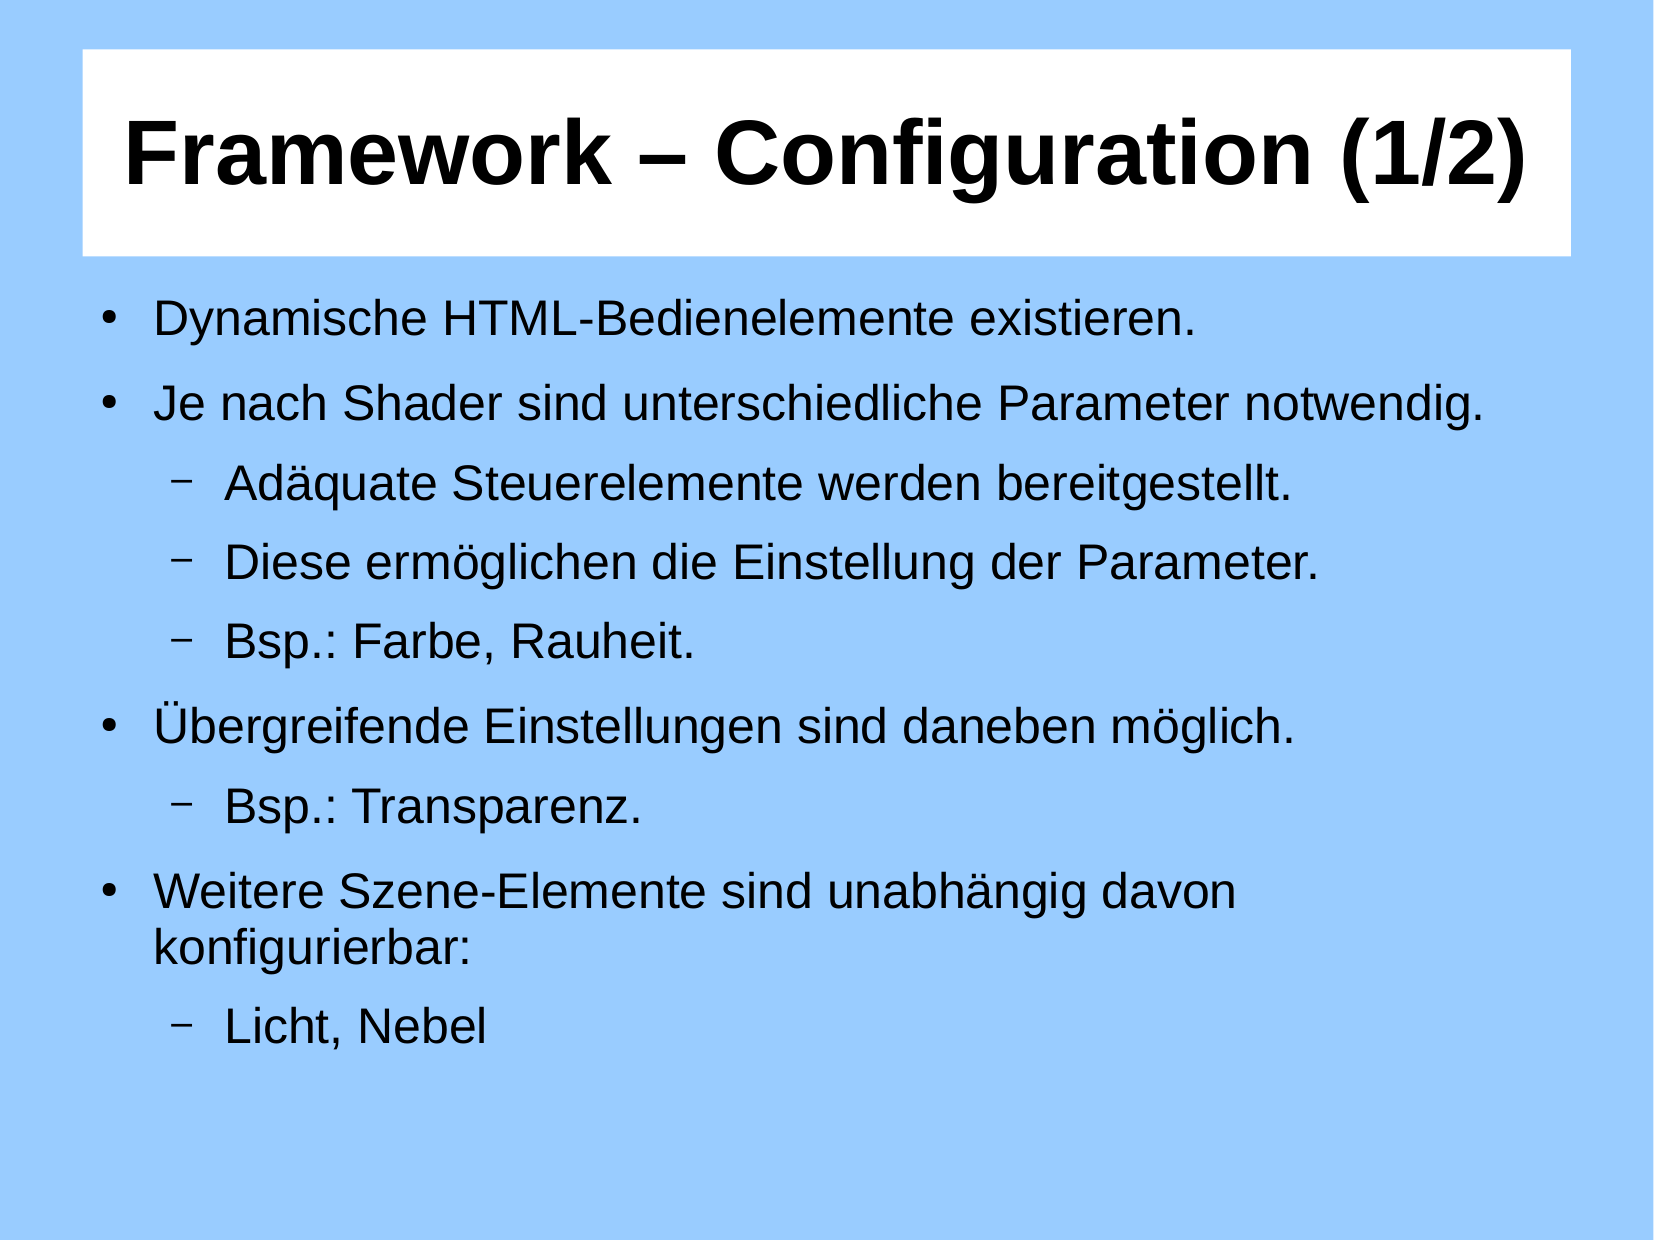

# Framework – Configuration (1/2)
Dynamische HTML-Bedienelemente existieren.
Je nach Shader sind unterschiedliche Parameter notwendig.
Adäquate Steuerelemente werden bereitgestellt.
Diese ermöglichen die Einstellung der Parameter.
Bsp.: Farbe, Rauheit.
Übergreifende Einstellungen sind daneben möglich.
Bsp.: Transparenz.
Weitere Szene-Elemente sind unabhängig davon konfigurierbar:
Licht, Nebel